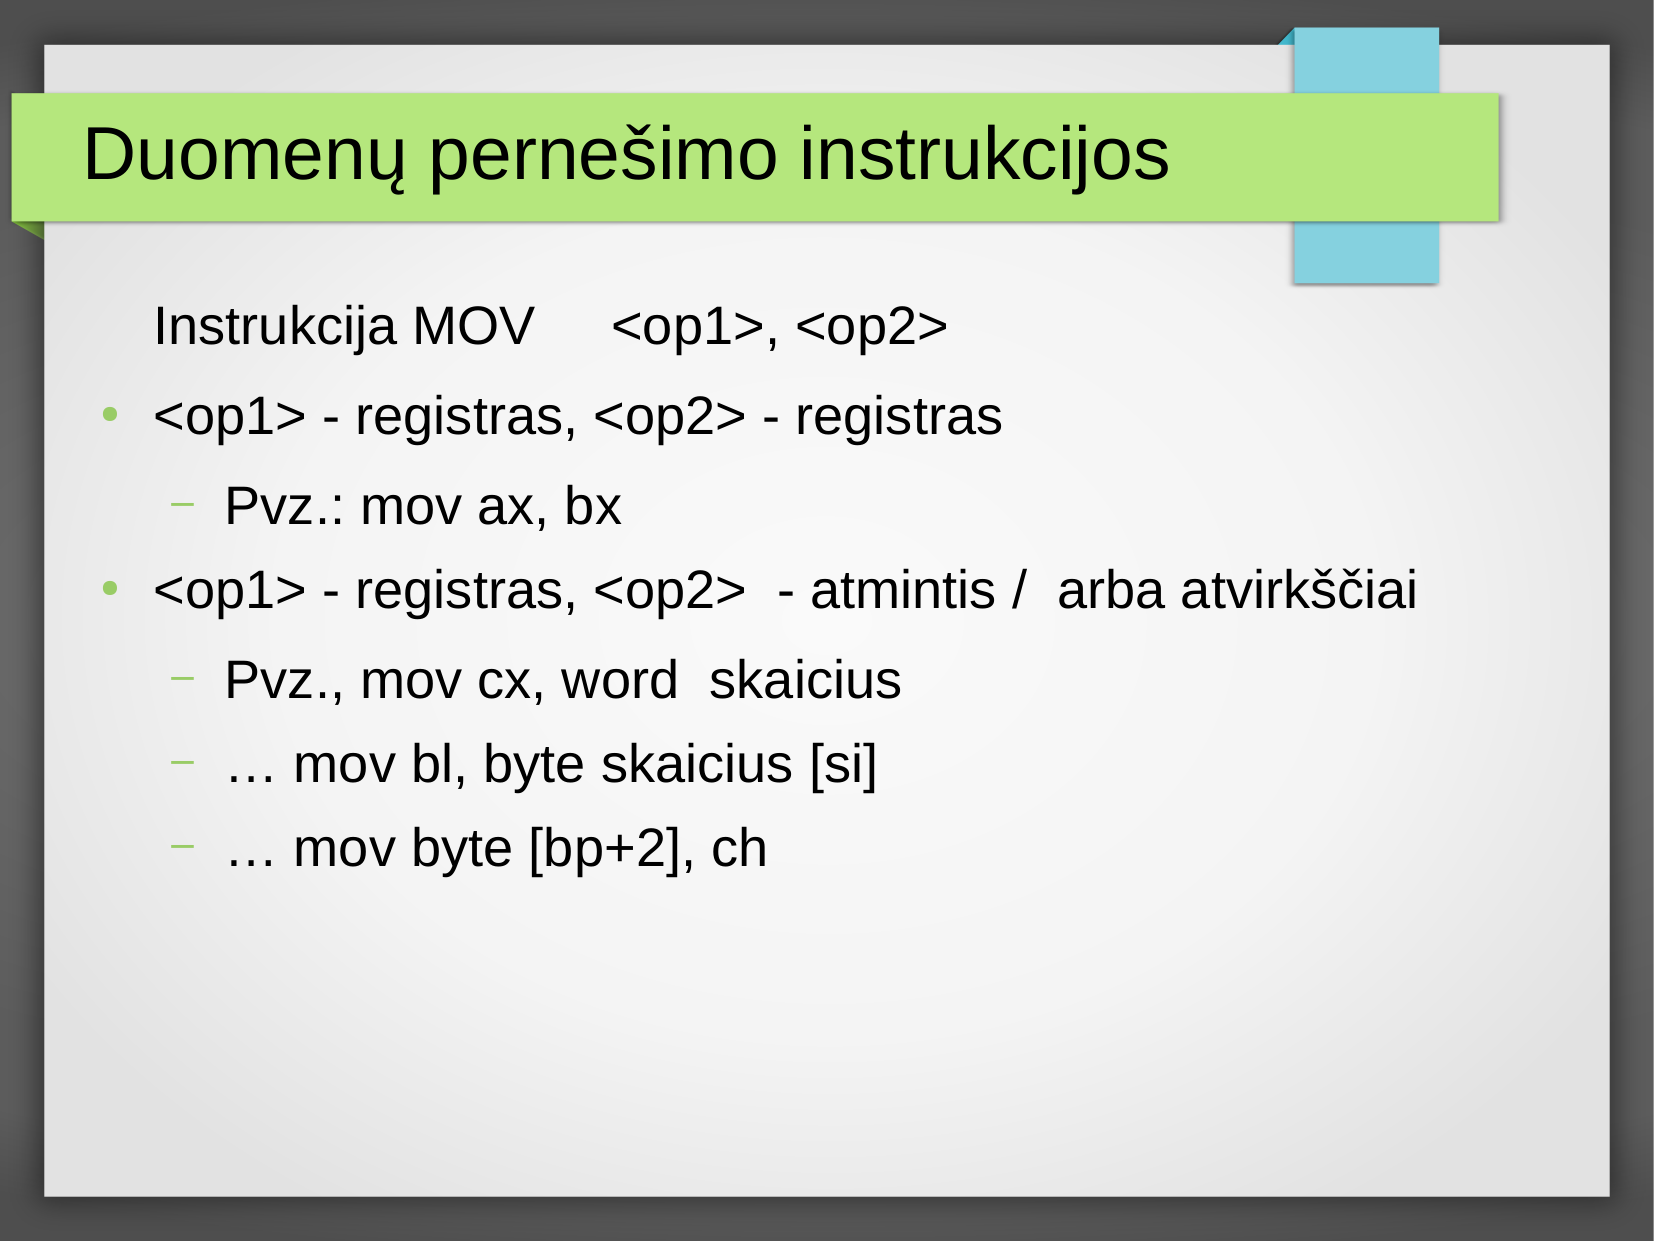

# Duomenų pernešimo instrukcijos
Instrukcija MOV <op1>, <op2>
<op1> - registras, <op2> - registras
Pvz.: mov ax, bx
<op1> - registras, <op2> - atmintis / arba atvirkščiai
Pvz., mov cx, word skaicius
… mov bl, byte skaicius [si]
… mov byte [bp+2], ch